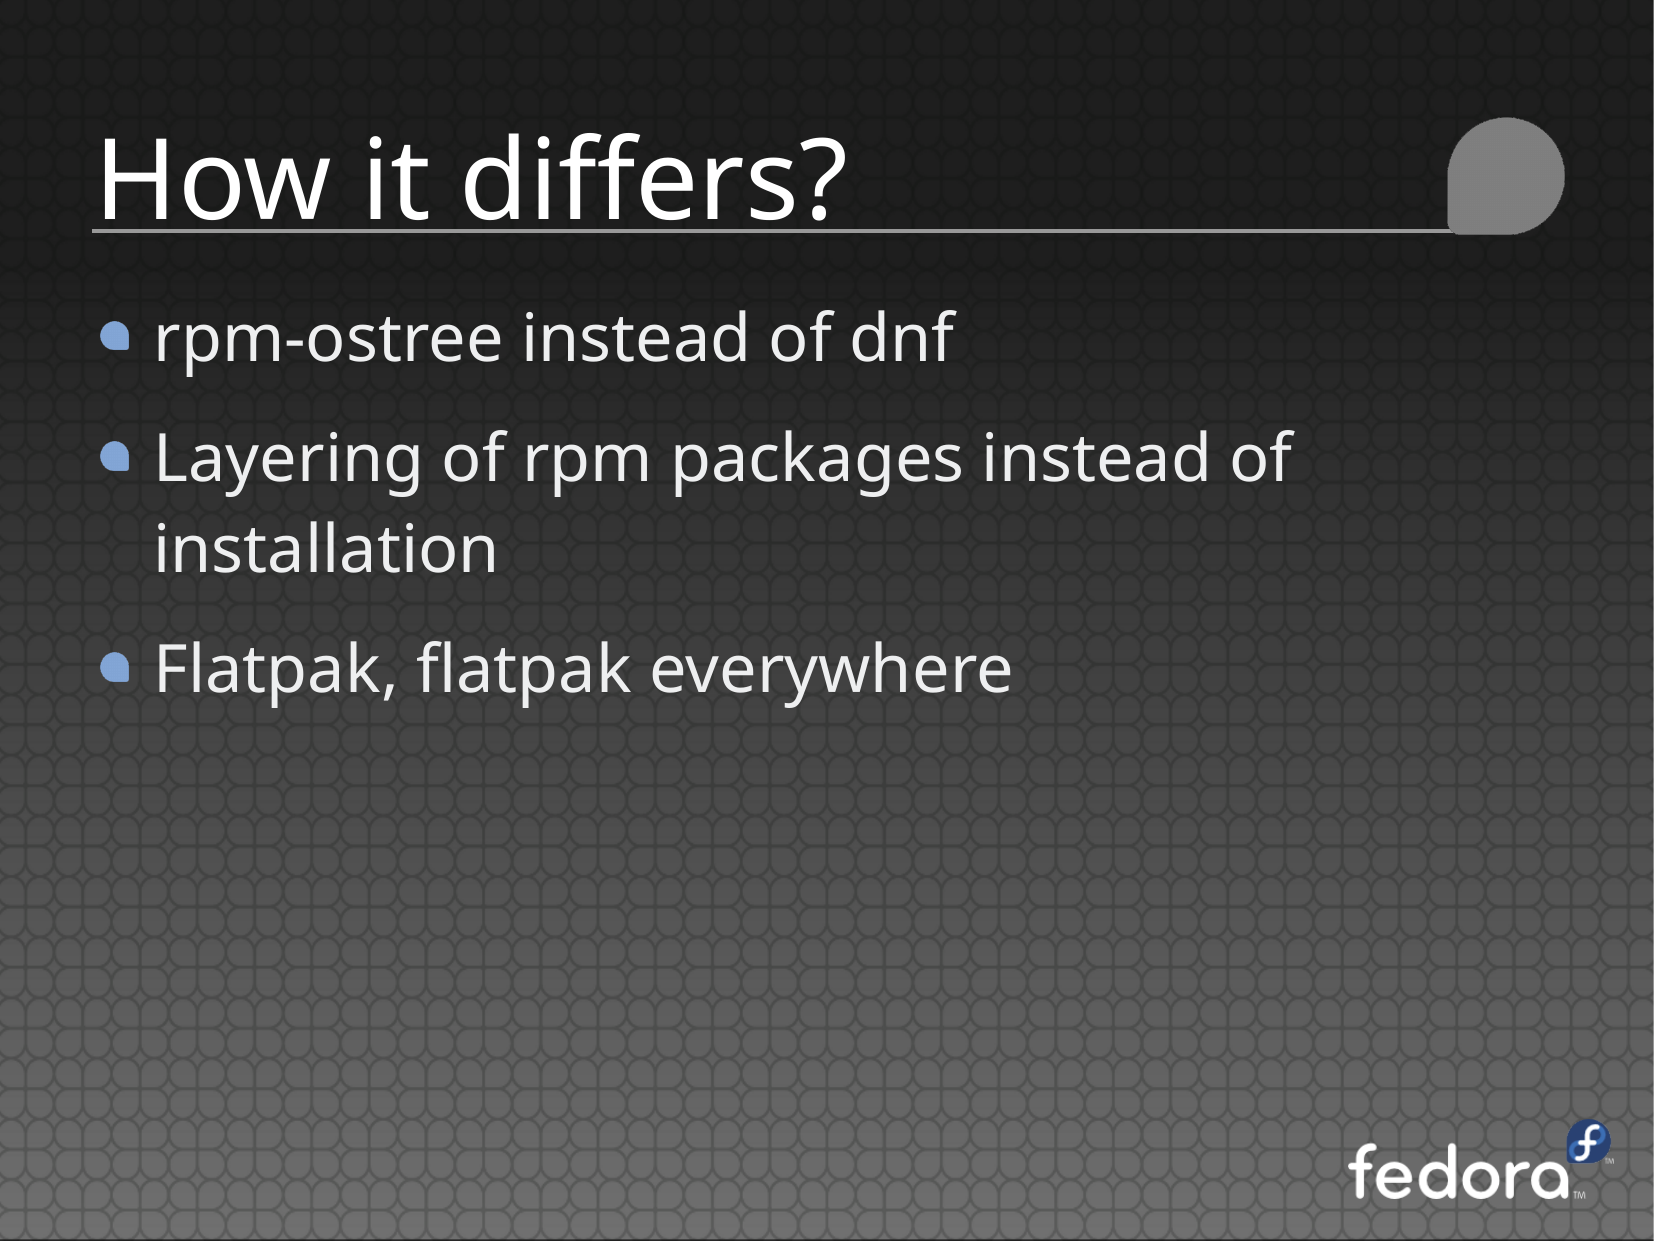

How it differs?
# rpm-ostree instead of dnf
Layering of rpm packages instead of installation
Flatpak, flatpak everywhere